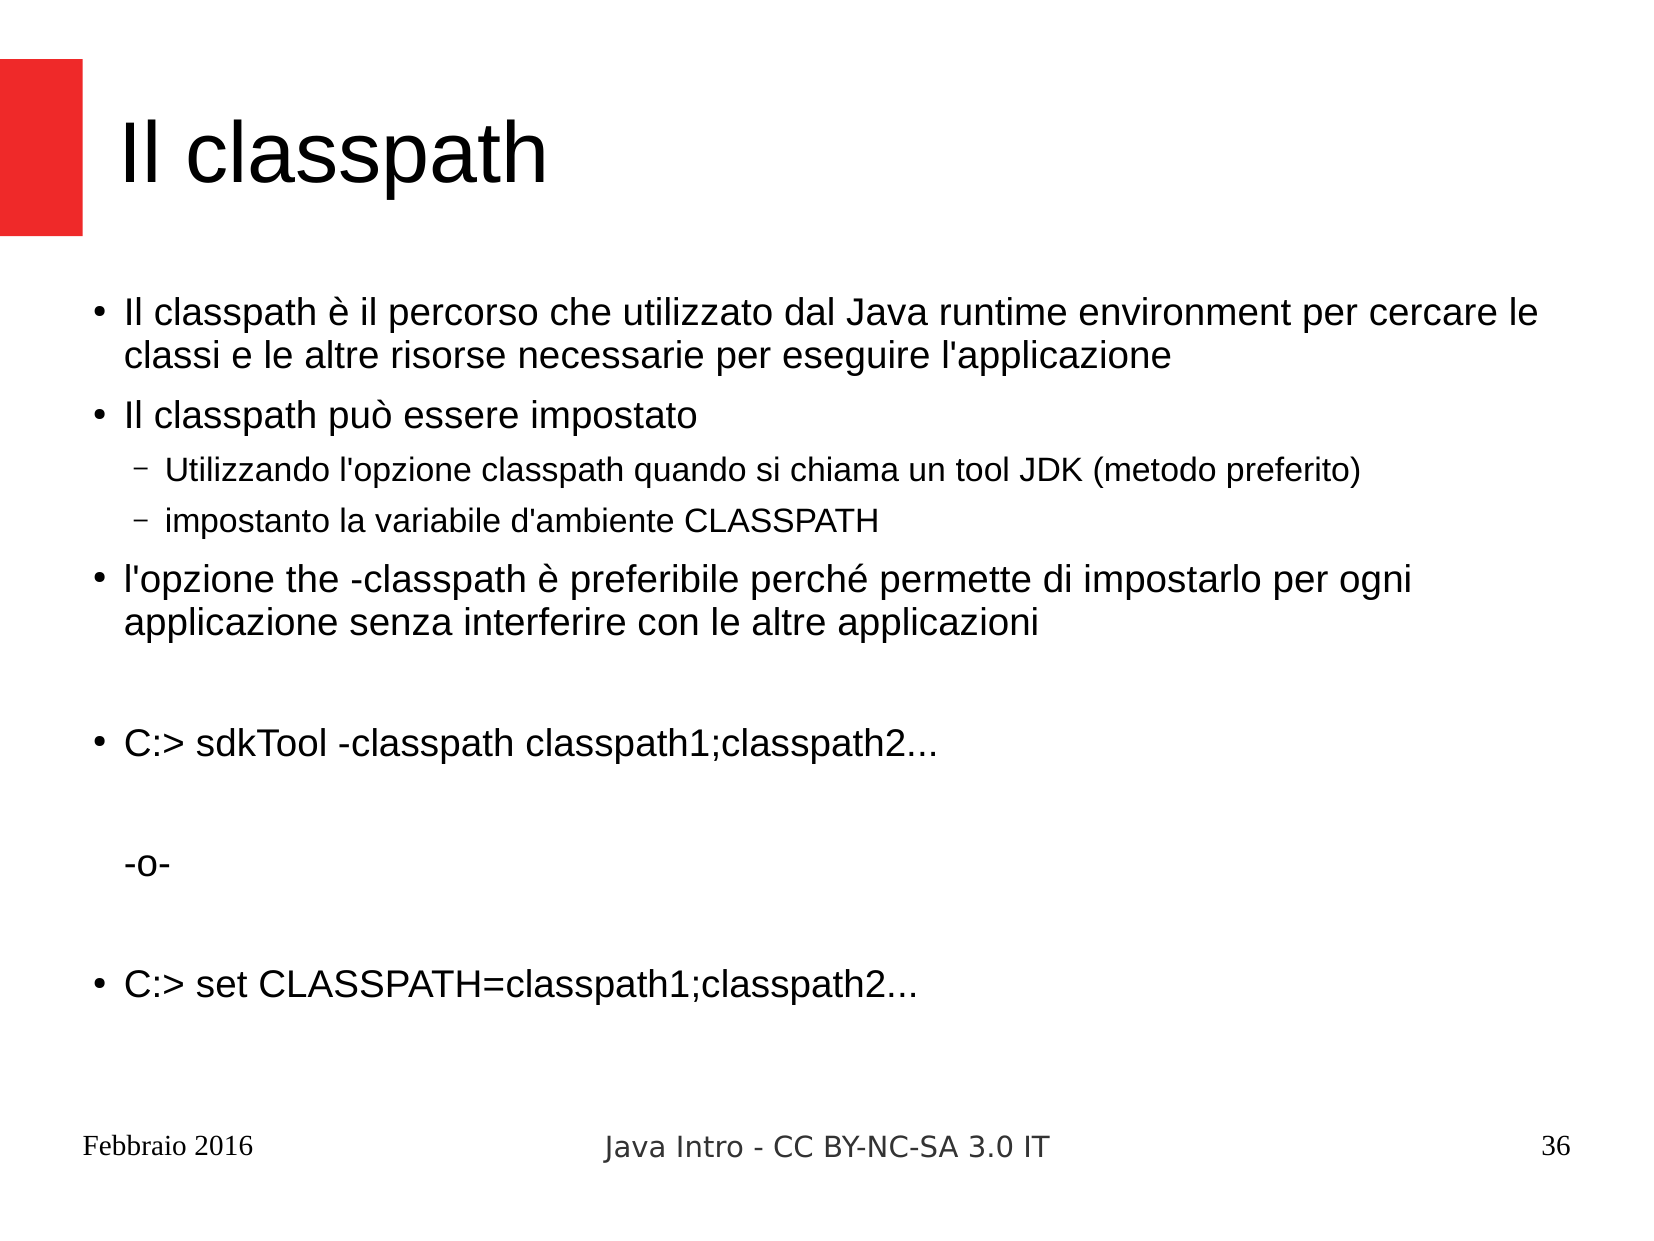

# Il classpath
Il classpath è il percorso che utilizzato dal Java runtime environment per cercare le classi e le altre risorse necessarie per eseguire l'applicazione
Il classpath può essere impostato
Utilizzando l'opzione classpath quando si chiama un tool JDK (metodo preferito)
impostanto la variabile d'ambiente CLASSPATH
l'opzione the -classpath è preferibile perché permette di impostarlo per ogni applicazione senza interferire con le altre applicazioni
C:> sdkTool -classpath classpath1;classpath2...
-o-
C:> set CLASSPATH=classpath1;classpath2...
Your Date Here
Your Footer Here
36